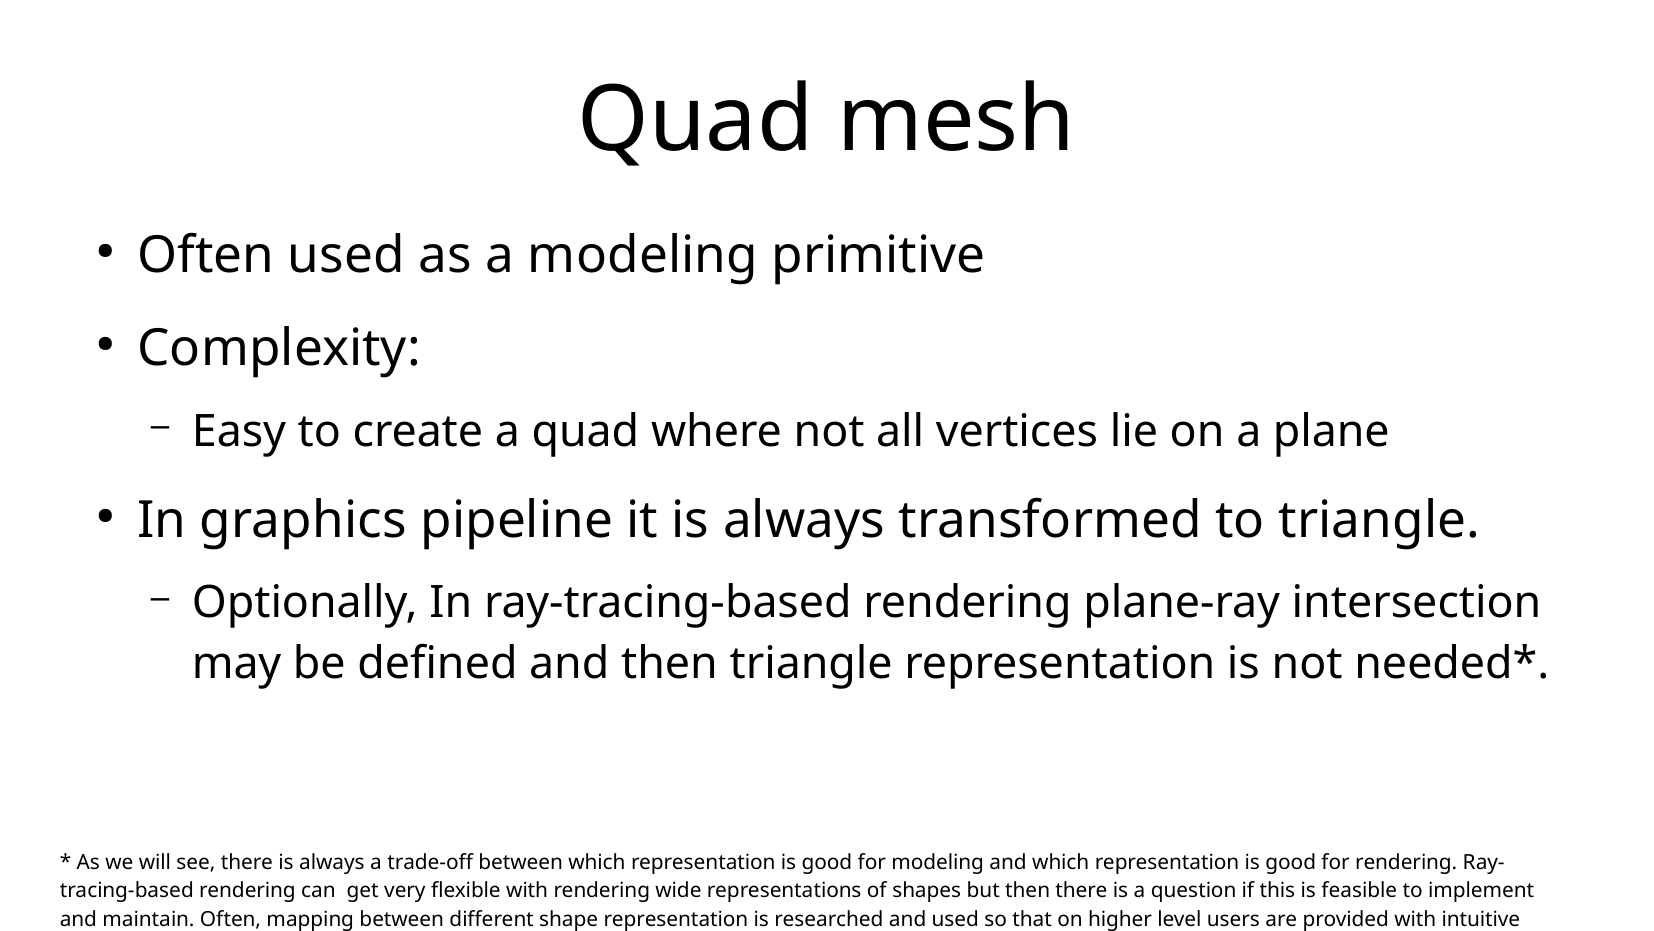

# Quad mesh
Often used as a modeling primitive
Complexity:
Easy to create a quad where not all vertices lie on a plane
In graphics pipeline it is always transformed to triangle.
Optionally, In ray-tracing-based rendering plane-ray intersection may be defined and then triangle representation is not needed*.
* As we will see, there is always a trade-off between which representation is good for modeling and which representation is good for rendering. Ray-tracing-based rendering can get very flexible with rendering wide representations of shapes but then there is a question if this is feasible to implement and maintain. Often, mapping between different shape representation is researched and used so that on higher level users are provided with intuitive authoring tools and on low level, rendering engine is given efficient representation for rendering process.